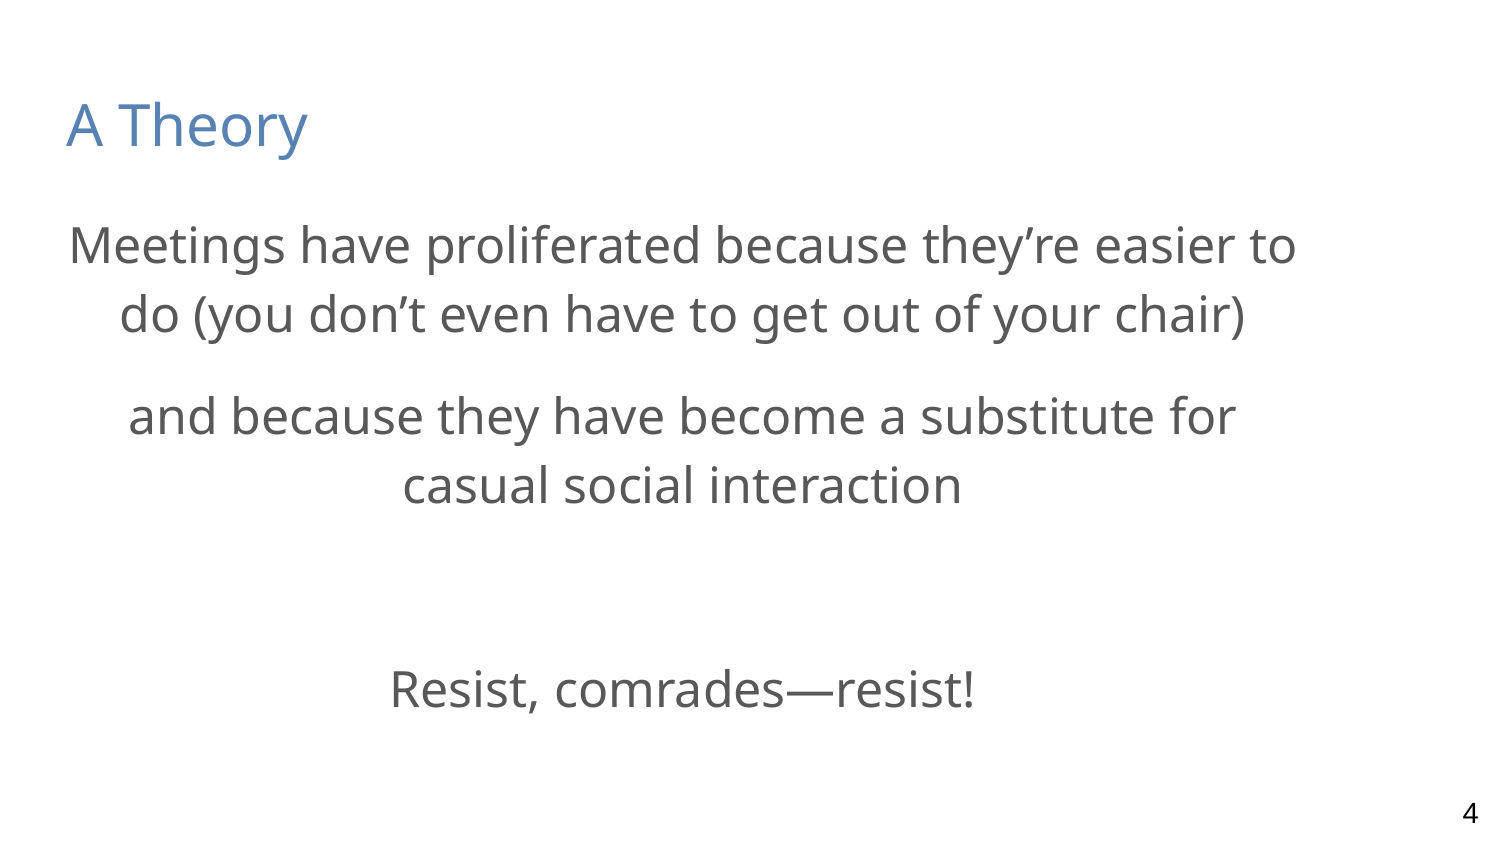

# A Theory
Meetings have proliferated because they’re easier to do (you don’t even have to get out of your chair)
and because they have become a substitute for casual social interaction
Resist, comrades—resist!